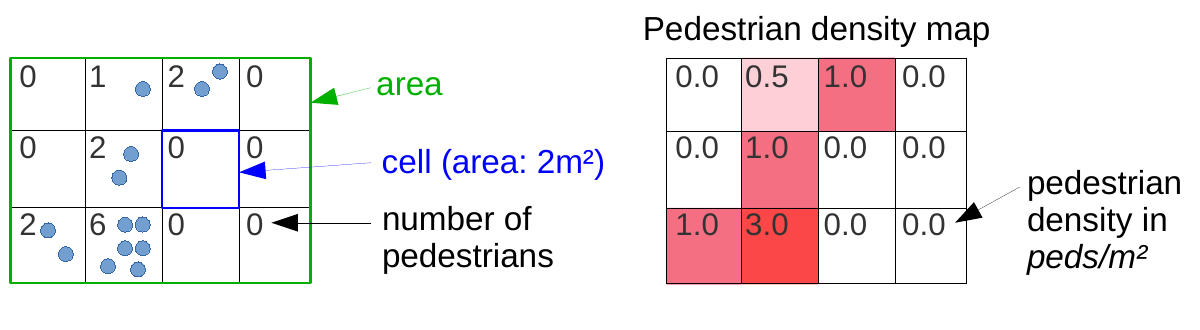

Pedestrian density map
0 1 2 0
0.0 0.5 1.0 0.0
area
0 2 0 0
0.0 1.0 0.0 0.0
cell (area: 2m²)
pedestrian density in
peds/m²
number of pedestrians
2 6 0 0
1.0 3.0 0.0 0.0